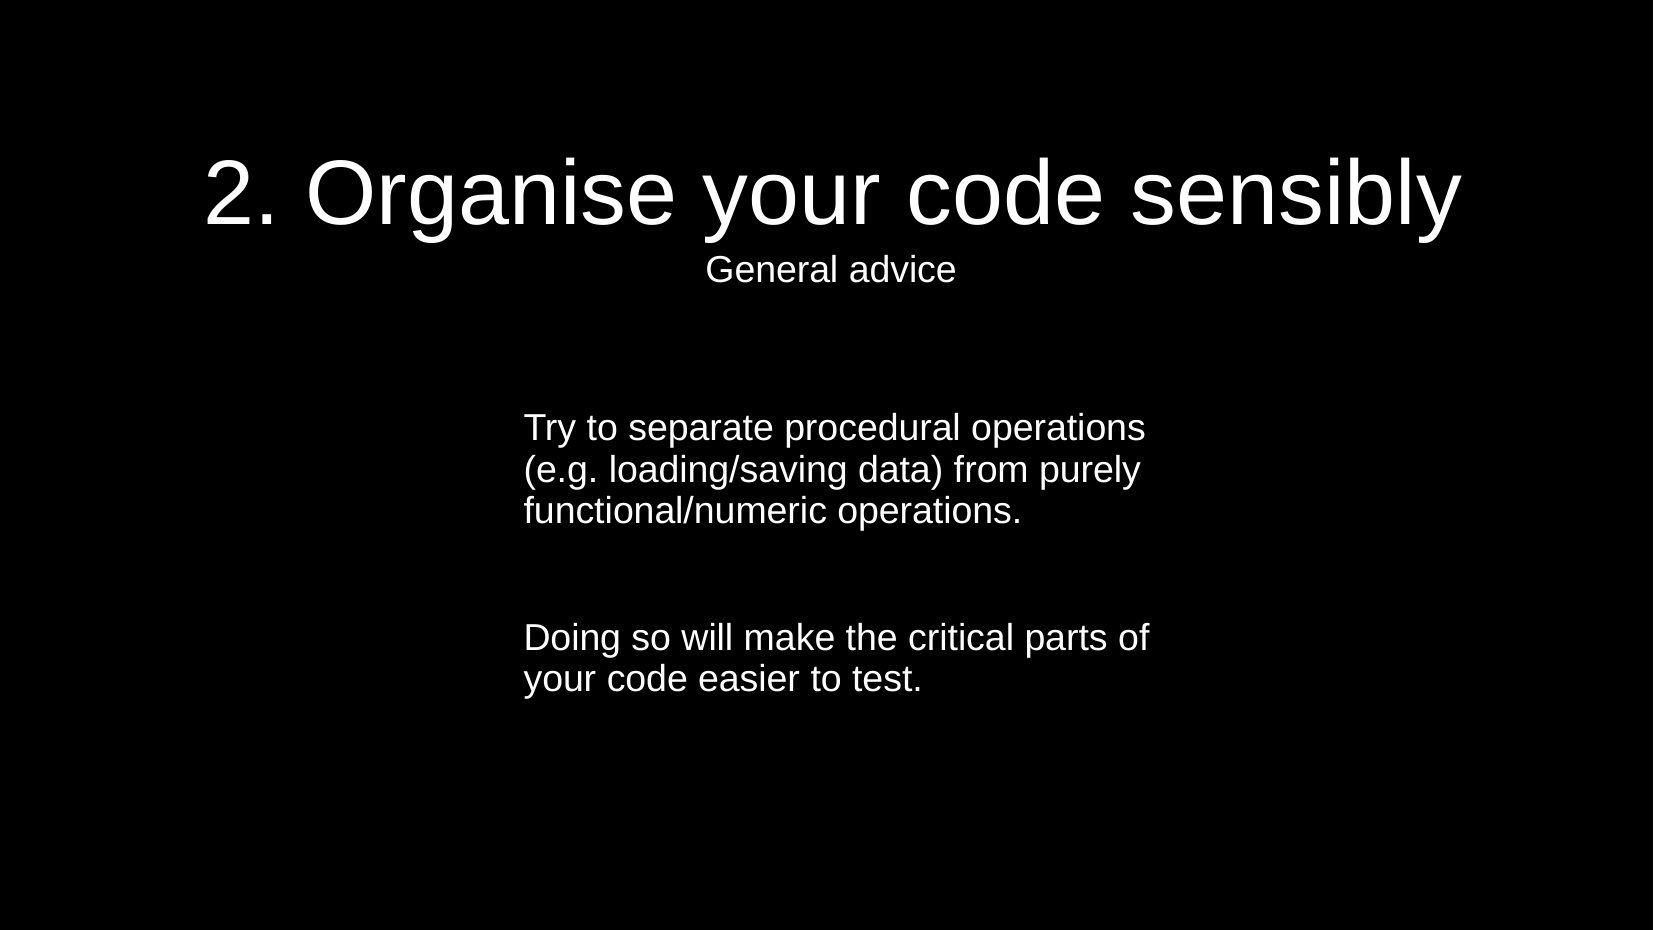

2. Organise your code sensibly
# General advice
Try to separate procedural operations (e.g. loading/saving data) from purely functional/numeric operations.
Doing so will make the critical parts of your code easier to test.